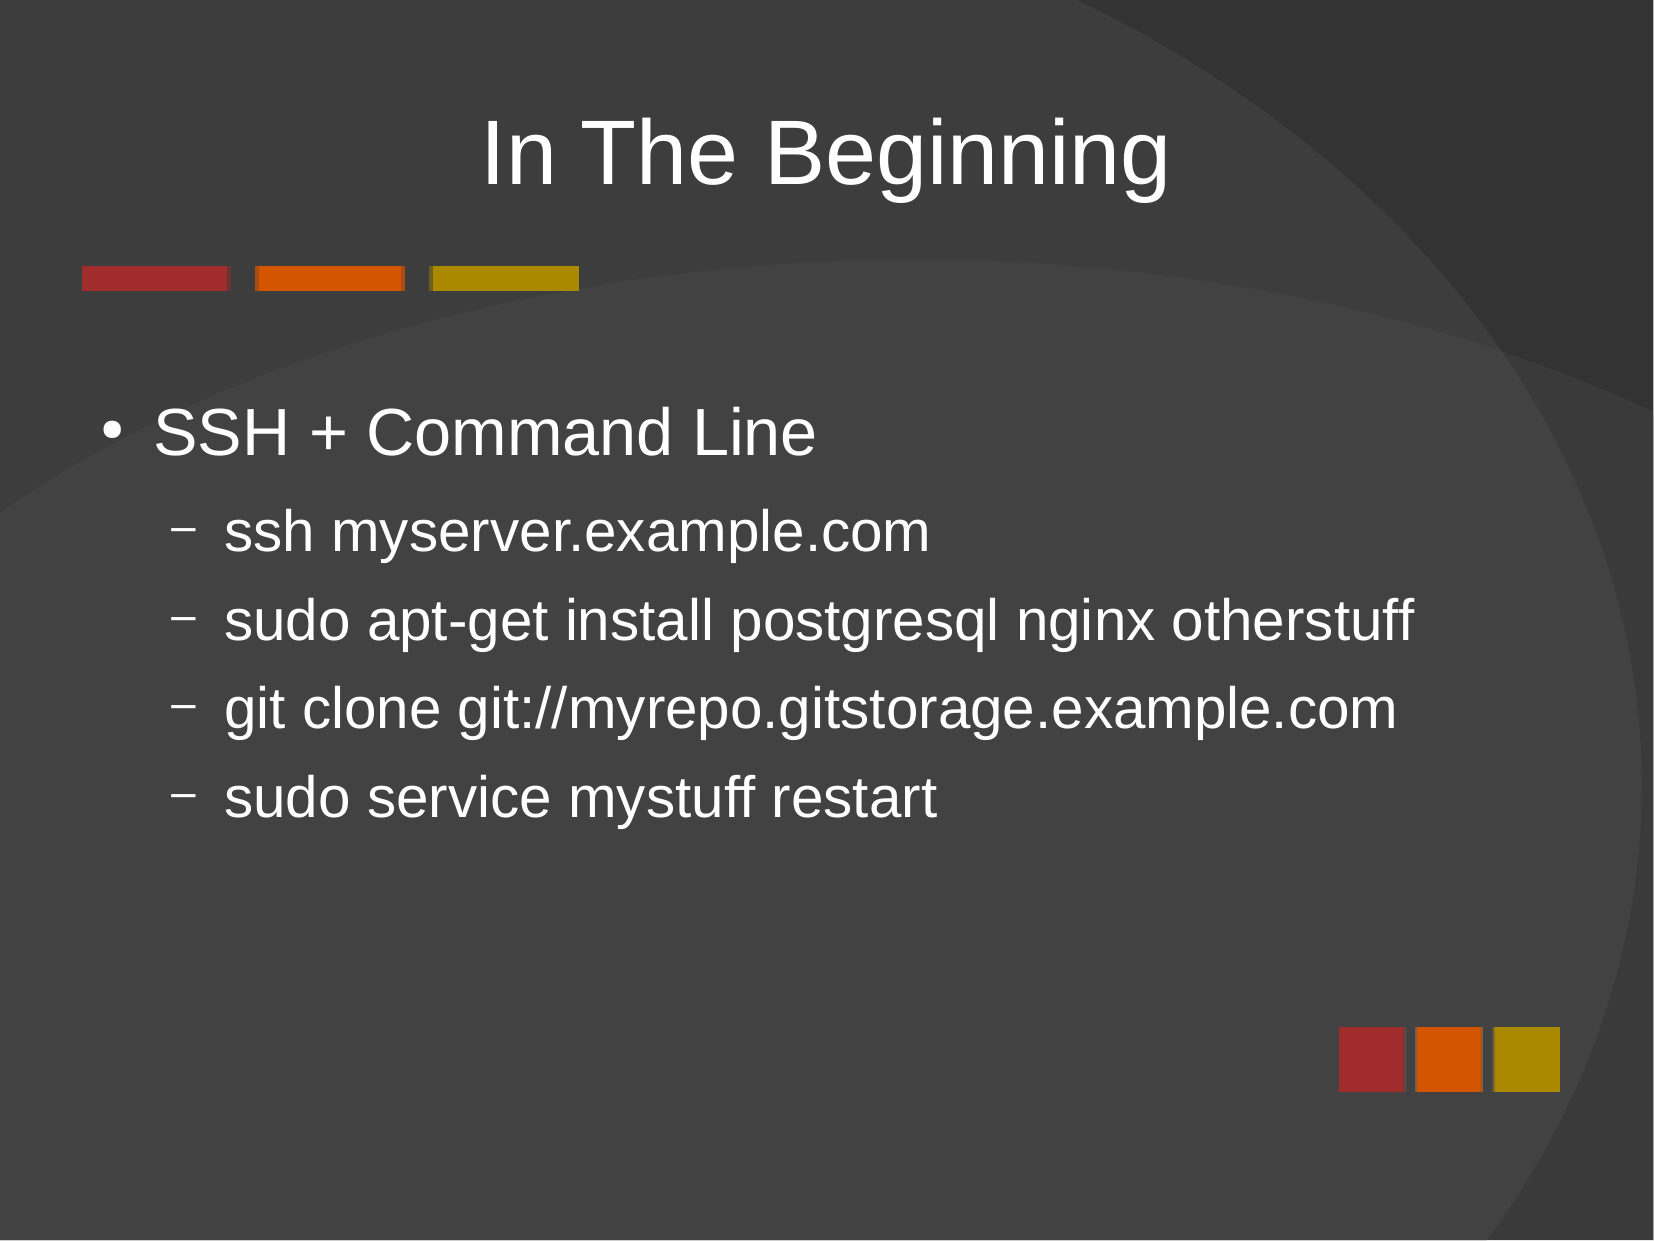

# In The Beginning
SSH + Command Line
ssh myserver.example.com
sudo apt-get install postgresql nginx otherstuff
git clone git://myrepo.gitstorage.example.com
sudo service mystuff restart